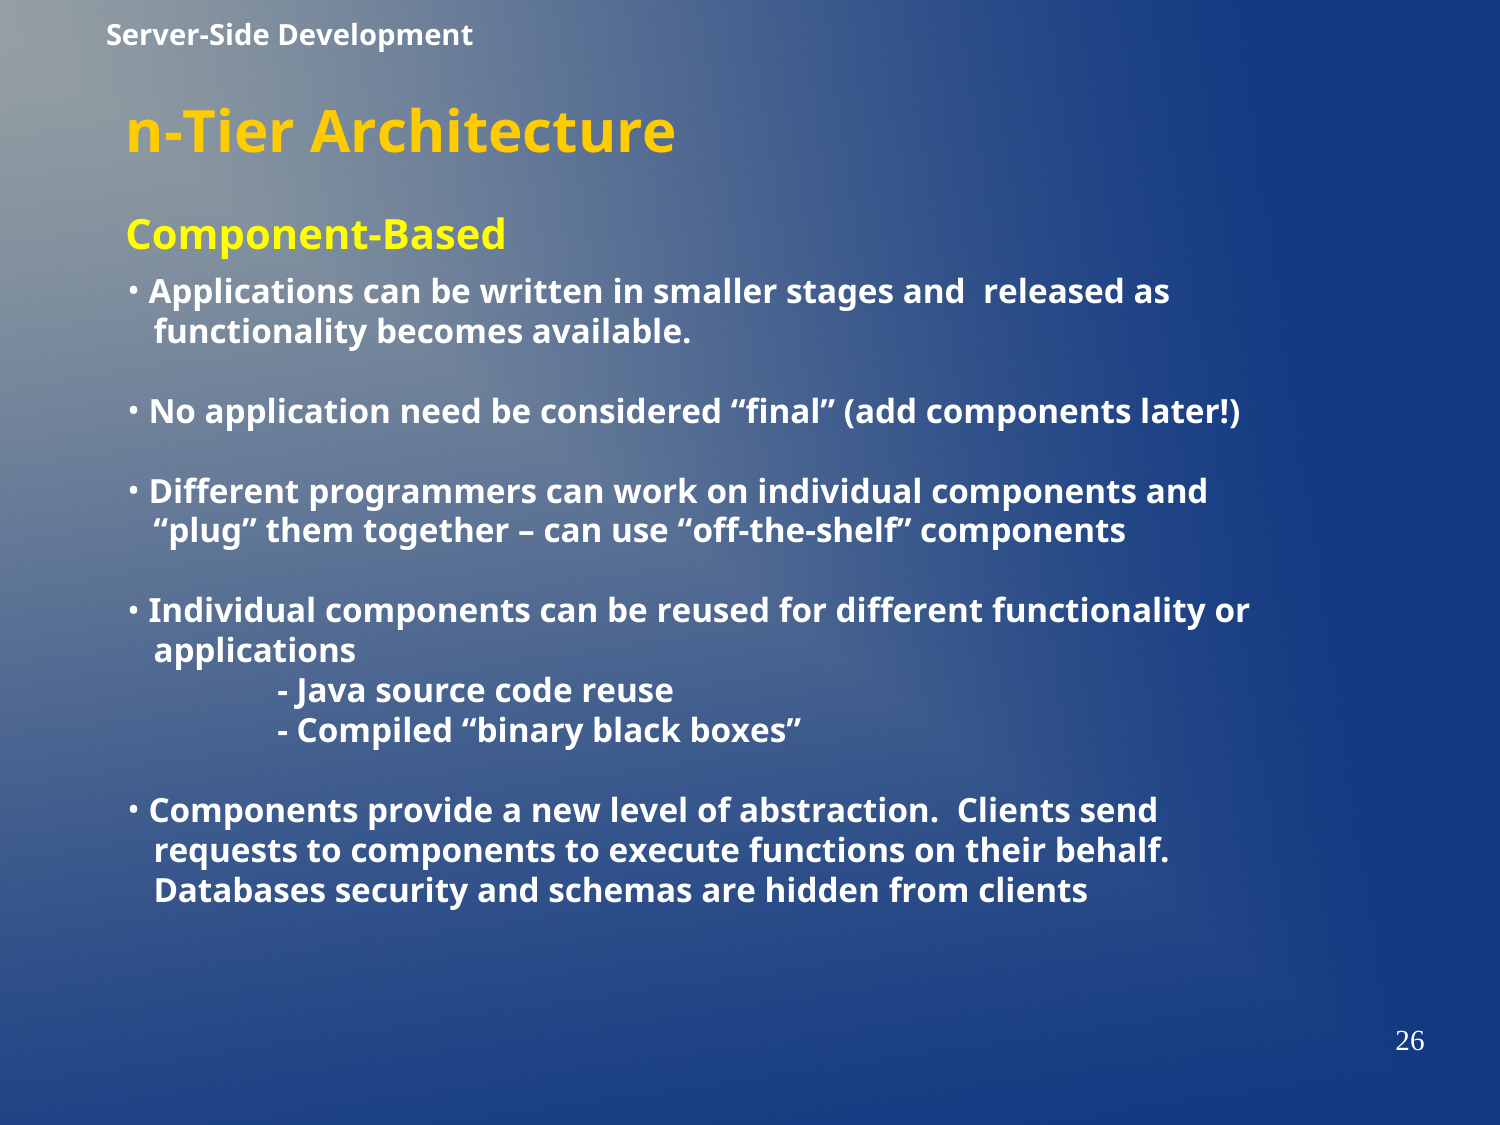

Server-Side Development
n-Tier Architecture
Component-Based
 Applications can be written in smaller stages and released as
 functionality becomes available.
 No application need be considered “final” (add components later!)
 Different programmers can work on individual components and
 “plug” them together – can use “off-the-shelf” components
 Individual components can be reused for different functionality or
 applications
 	- Java source code reuse
	- Compiled “binary black boxes”
 Components provide a new level of abstraction. Clients send
 requests to components to execute functions on their behalf.
 Databases security and schemas are hidden from clients
26